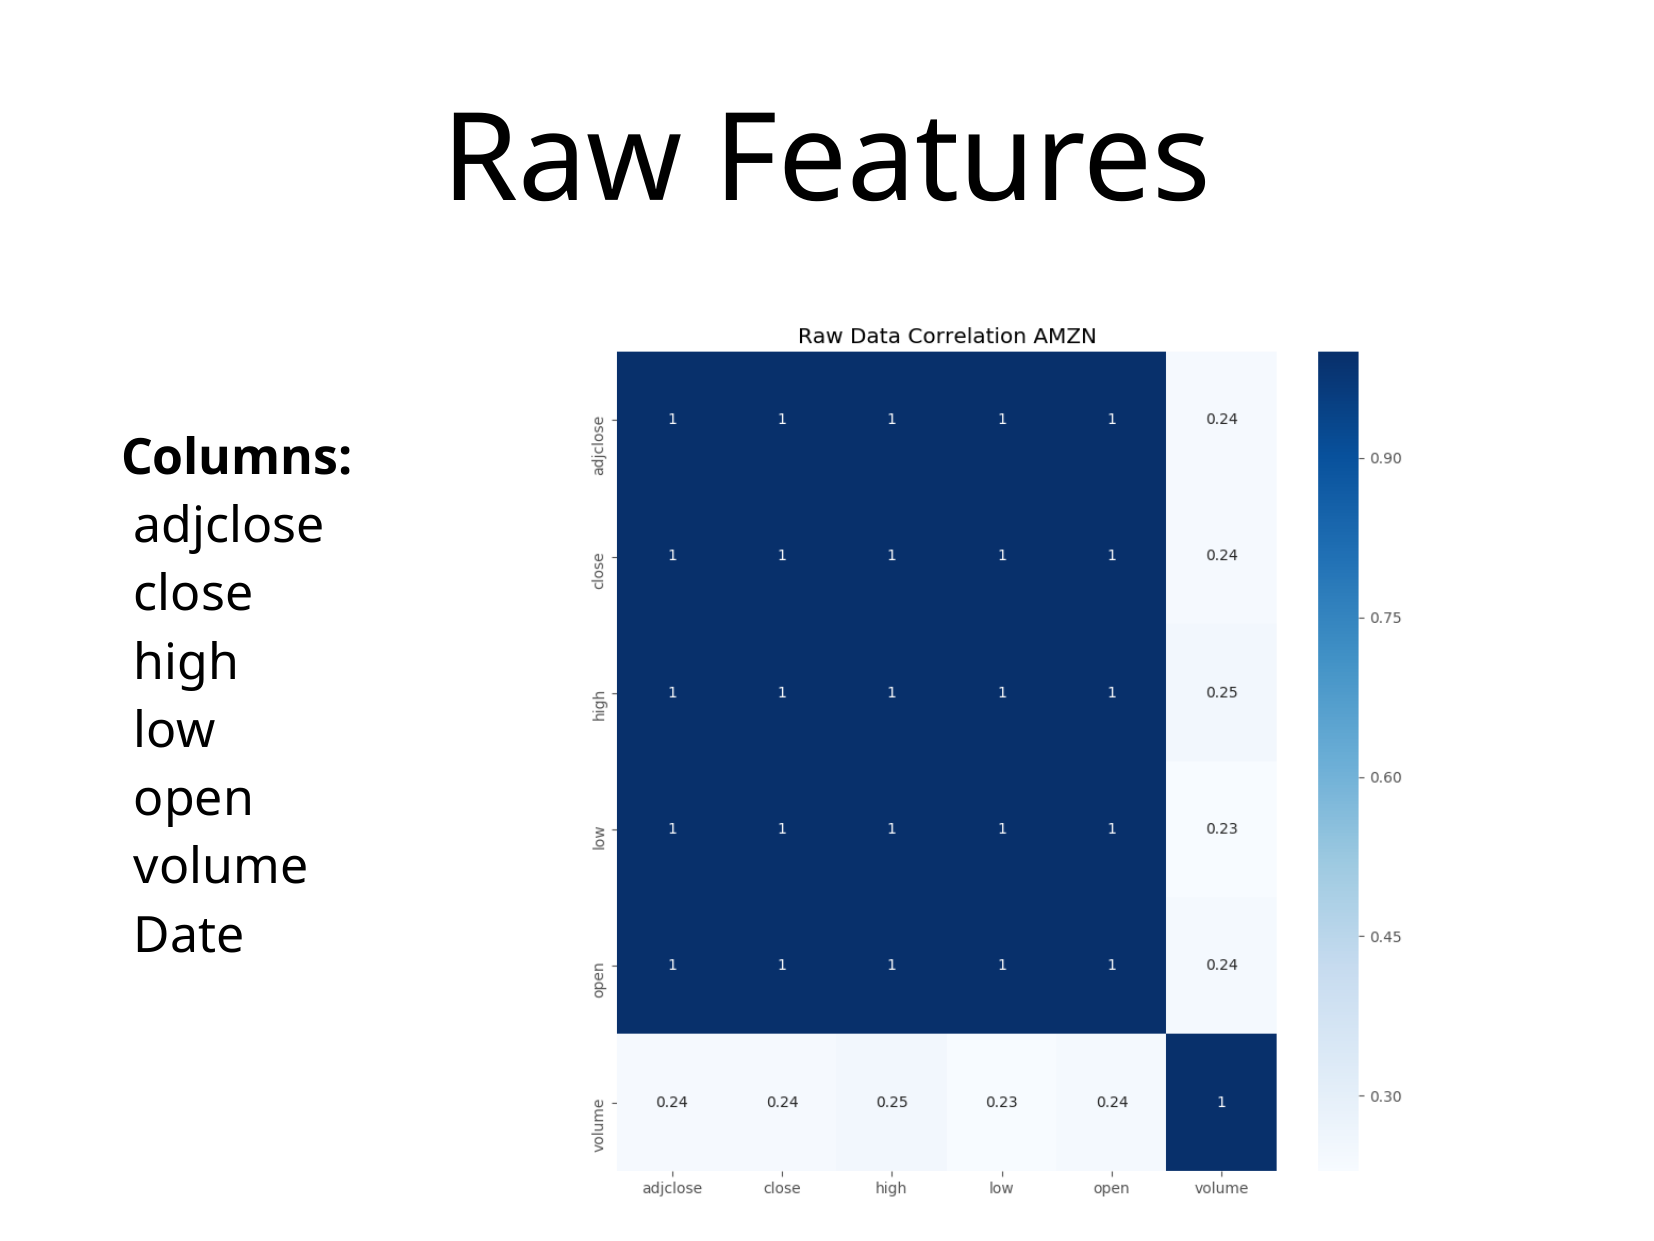

# Raw Features
Columns:
 adjclose
 close
 high
 low
 open
 volume
 Date